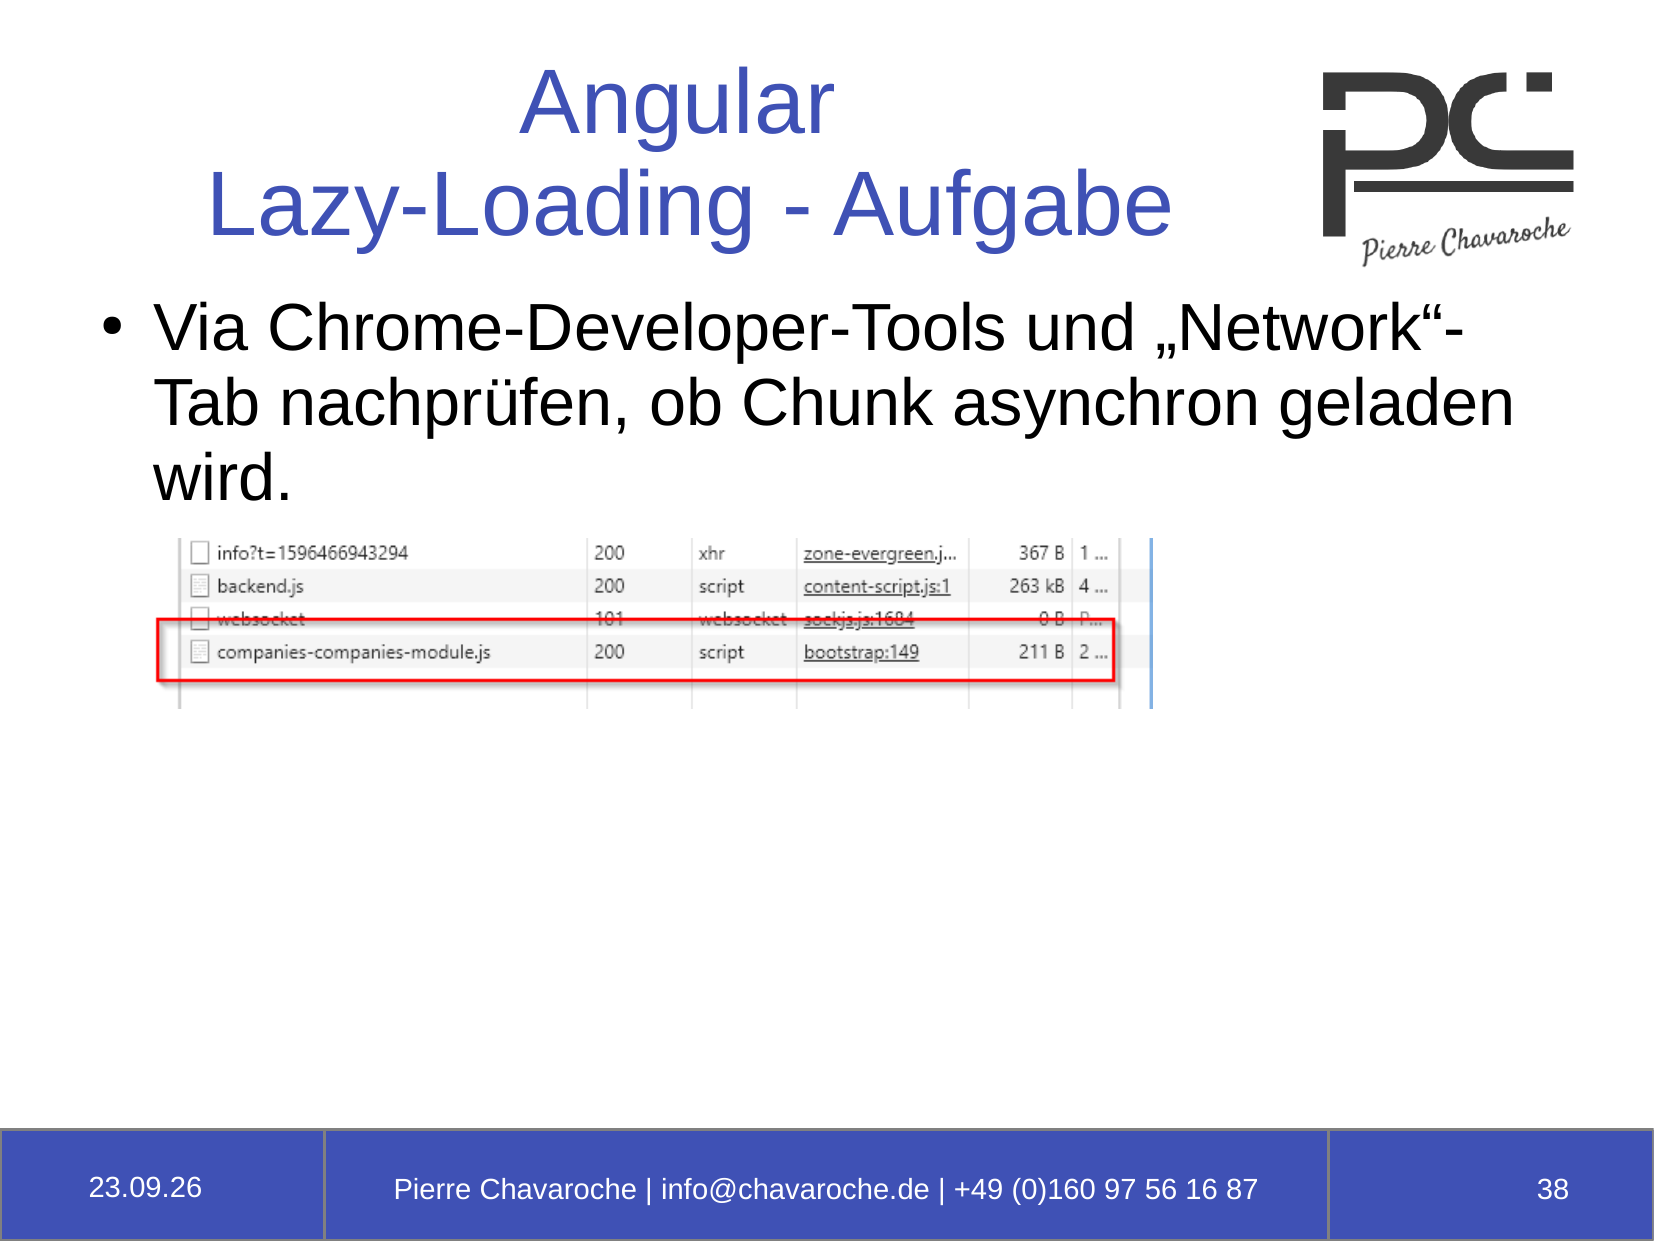

# Angular Lazy-Loading - Aufgabe
Via Chrome-Developer-Tools und „Network“-Tab nachprüfen, ob Chunk asynchron geladen wird.
Pierre Chavaroche | info@chavaroche.de | +49 (0)160 97 56 16 87
38